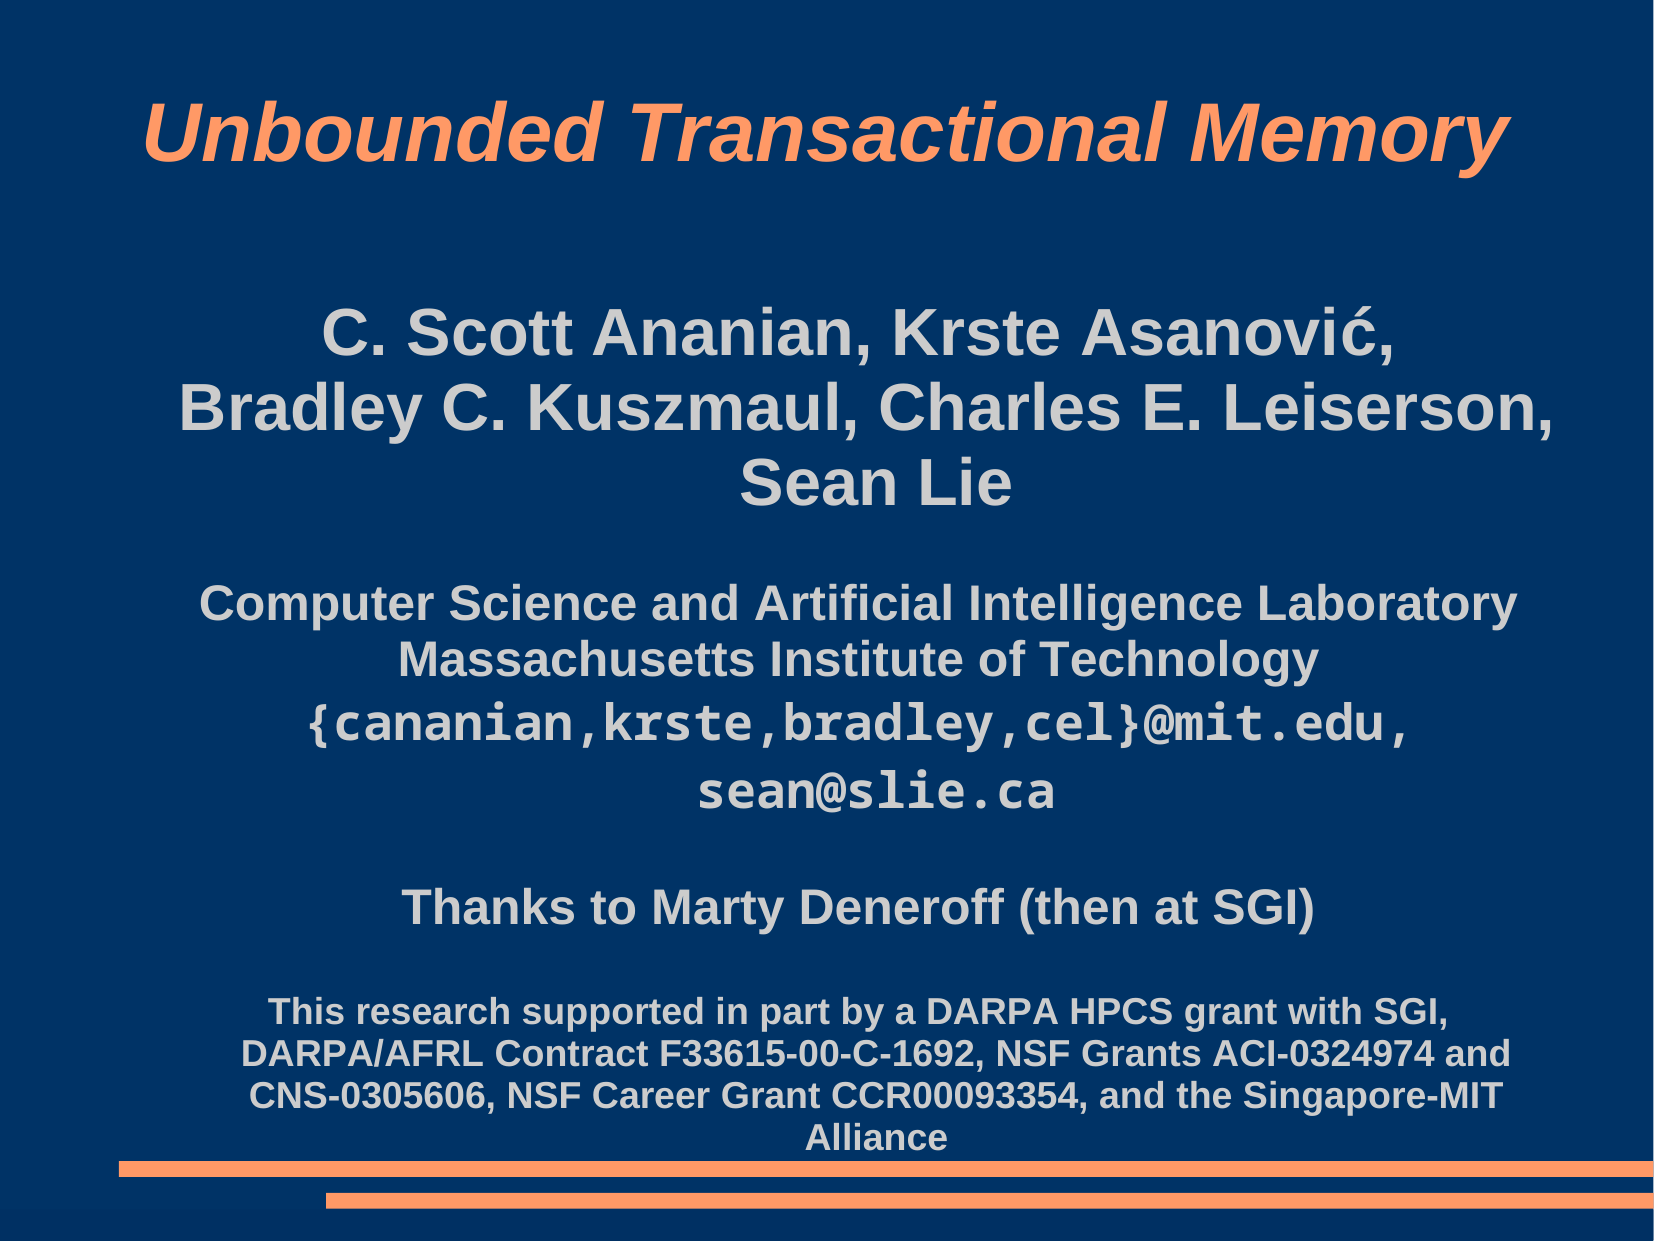

# Unbounded Transactional Memory
C. Scott Ananian, Krste Asanović,
 Bradley C. Kuszmaul, Charles E. Leiserson, Sean Lie
Computer Science and Artificial Intelligence Laboratory
Massachusetts Institute of Technology
{cananian,krste,bradley,cel}@mit.edu, sean@slie.ca
Thanks to Marty Deneroff (then at SGI)
This research supported in part by a DARPA HPCS grant with SGI, DARPA/AFRL Contract F33615-00-C-1692, NSF Grants ACI-0324974 and CNS-0305606, NSF Career Grant CCR00093354, and the Singapore-MIT Alliance